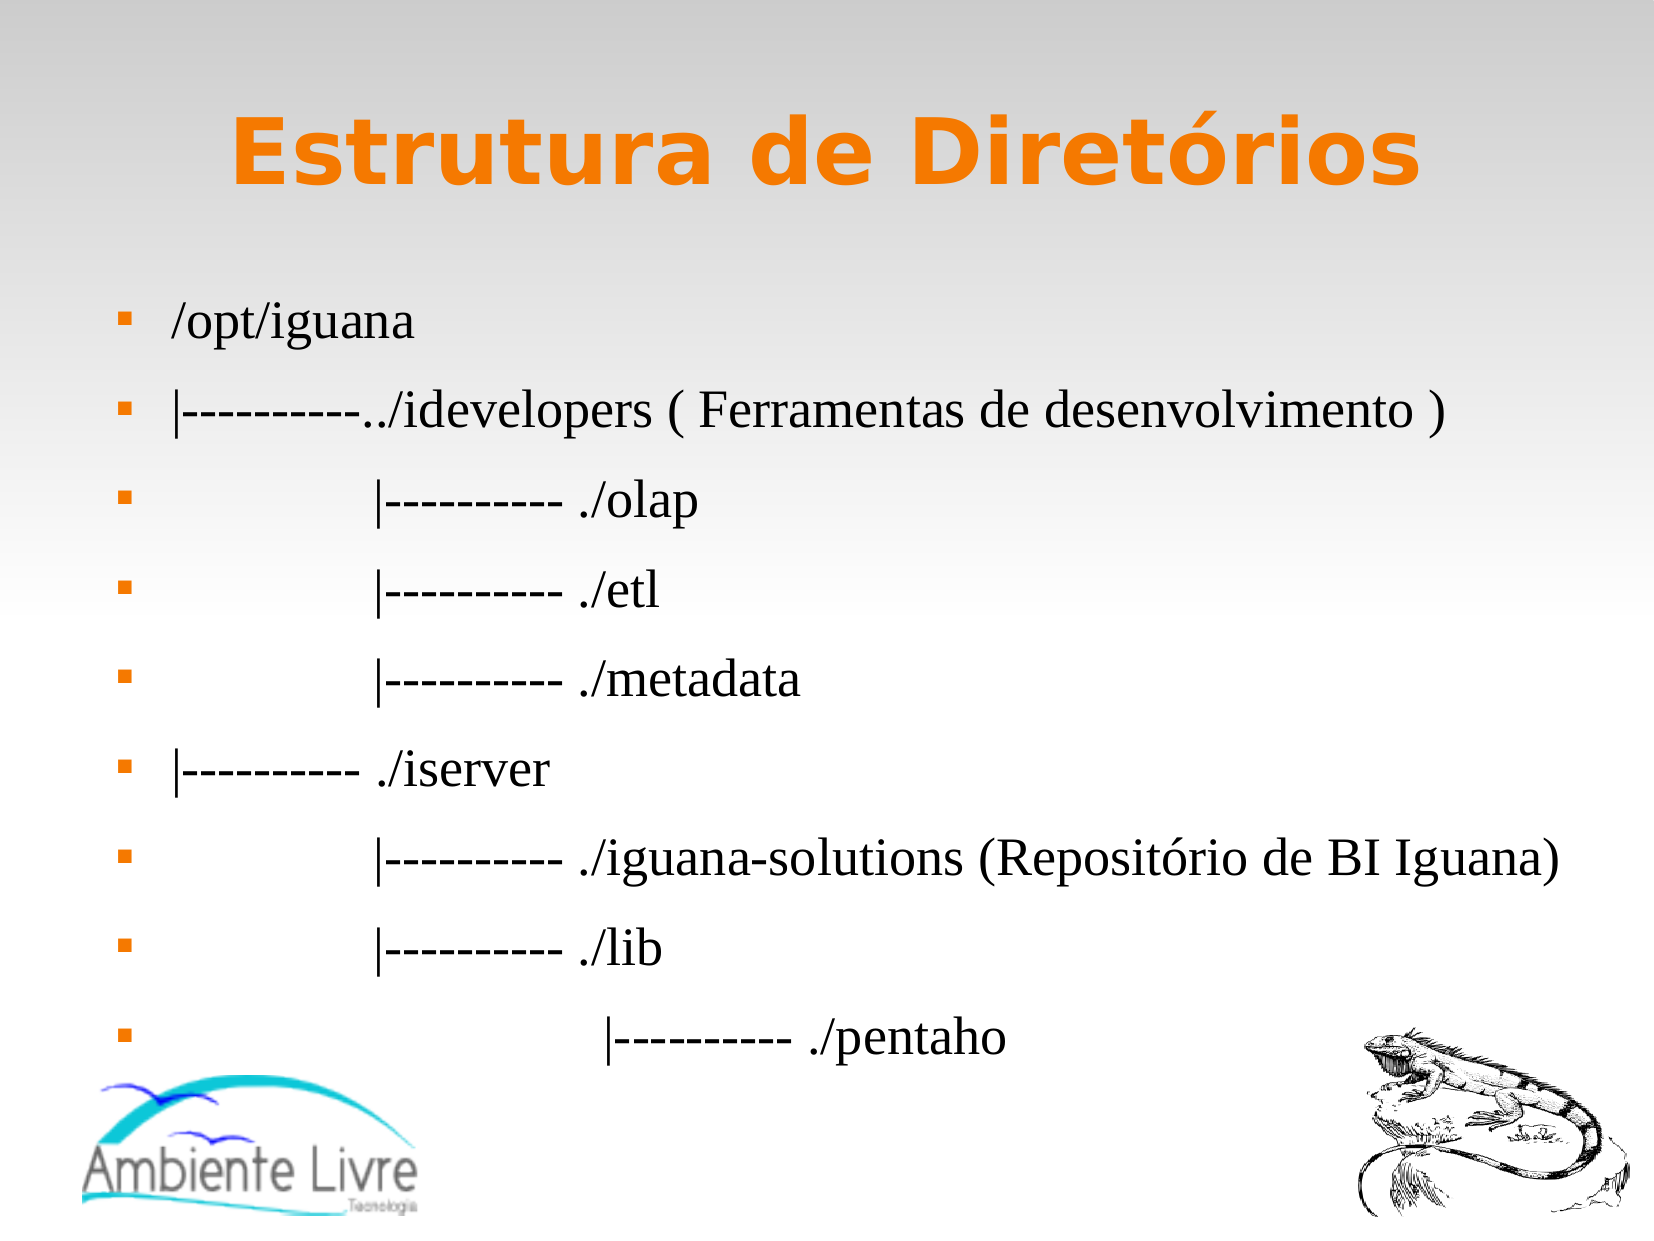

# Estrutura de Diretórios
/opt/iguana
|----------../idevelopers ( Ferramentas de desenvolvimento )
 |---------- ./olap
 |---------- ./etl
 |---------- ./metadata
|---------- ./iserver
 |---------- ./iguana-solutions (Repositório de BI Iguana)
 |---------- ./lib
 |---------- ./pentaho